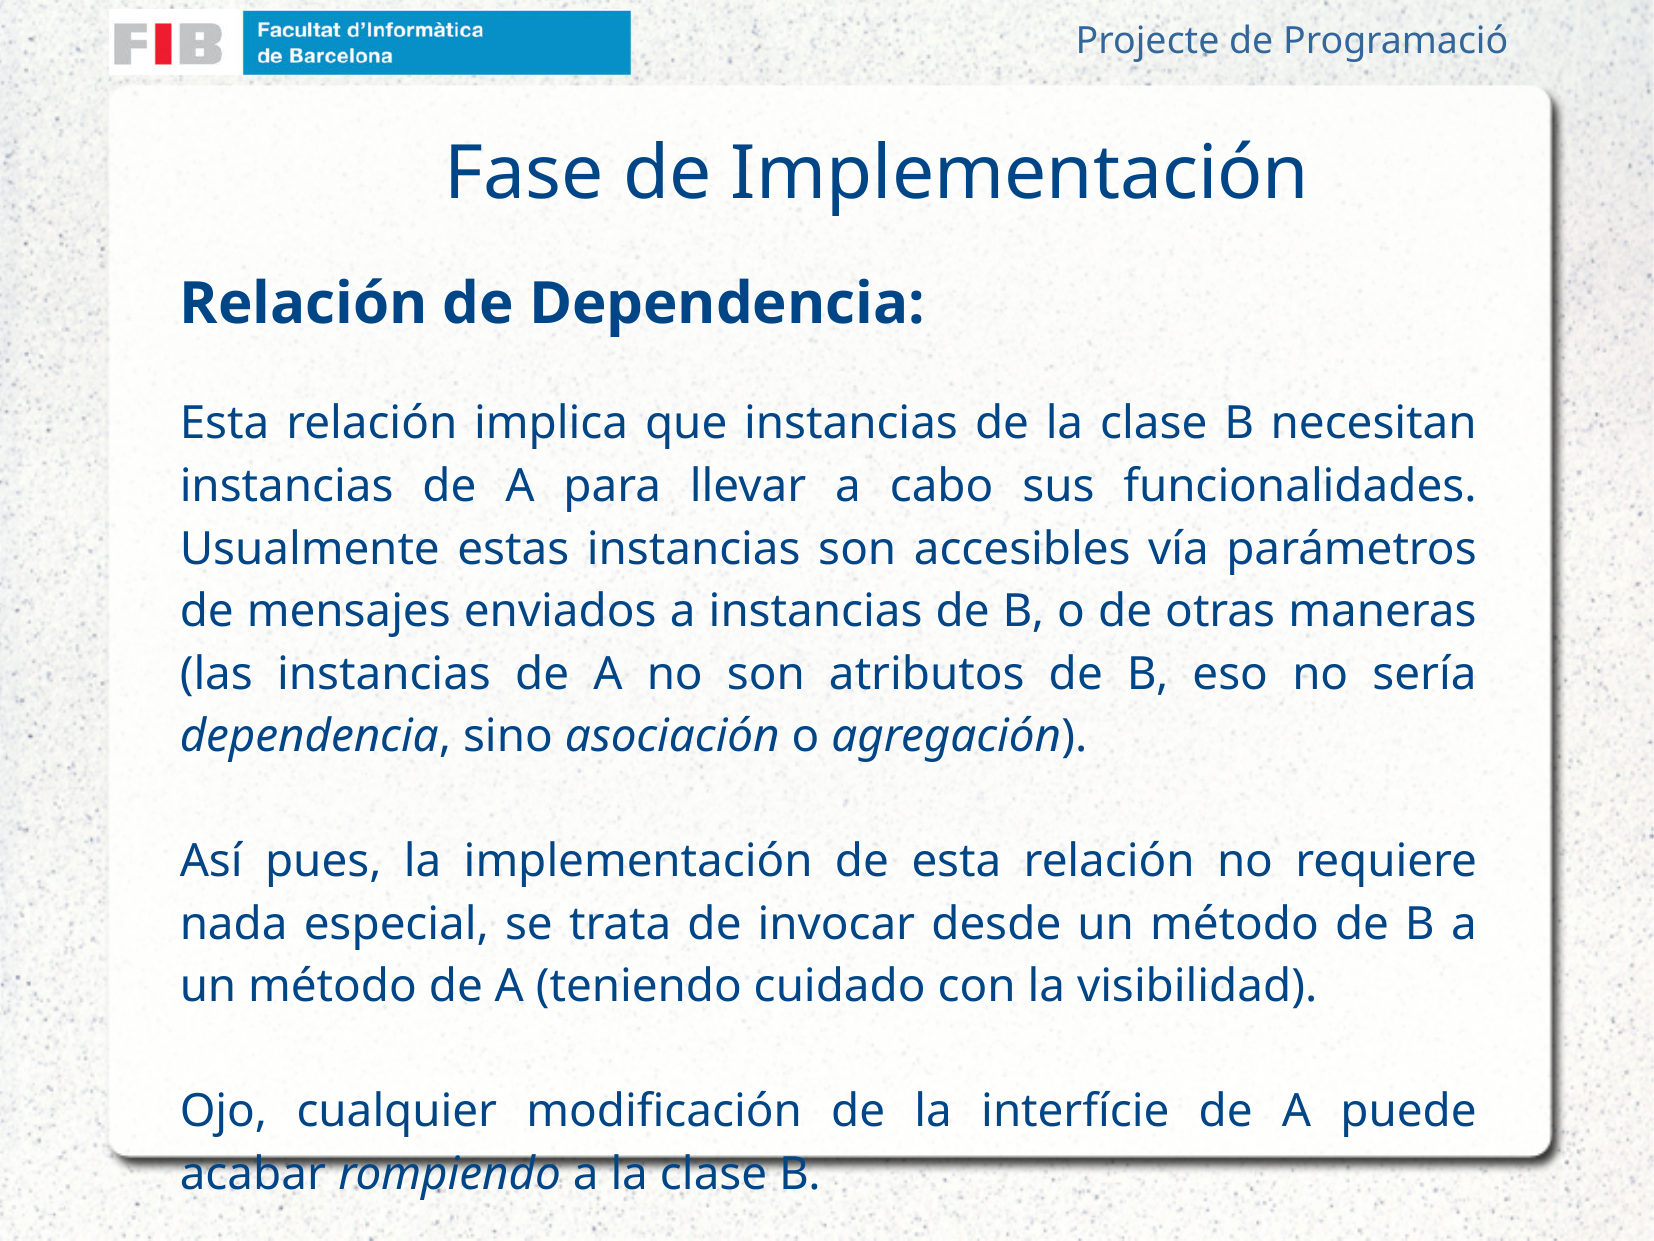

Projecte de Programació
Fase de Implementación
Relación de Dependencia:
Esta relación implica que instancias de la clase B necesitan instancias de A para llevar a cabo sus funcionalidades. Usualmente estas instancias son accesibles vía parámetros de mensajes enviados a instancias de B, o de otras maneras (las instancias de A no son atributos de B, eso no sería dependencia, sino asociación o agregación).
Así pues, la implementación de esta relación no requiere nada especial, se trata de invocar desde un método de B a un método de A (teniendo cuidado con la visibilidad).
Ojo, cualquier modificación de la interfície de A puede acabar rompiendo a la clase B.